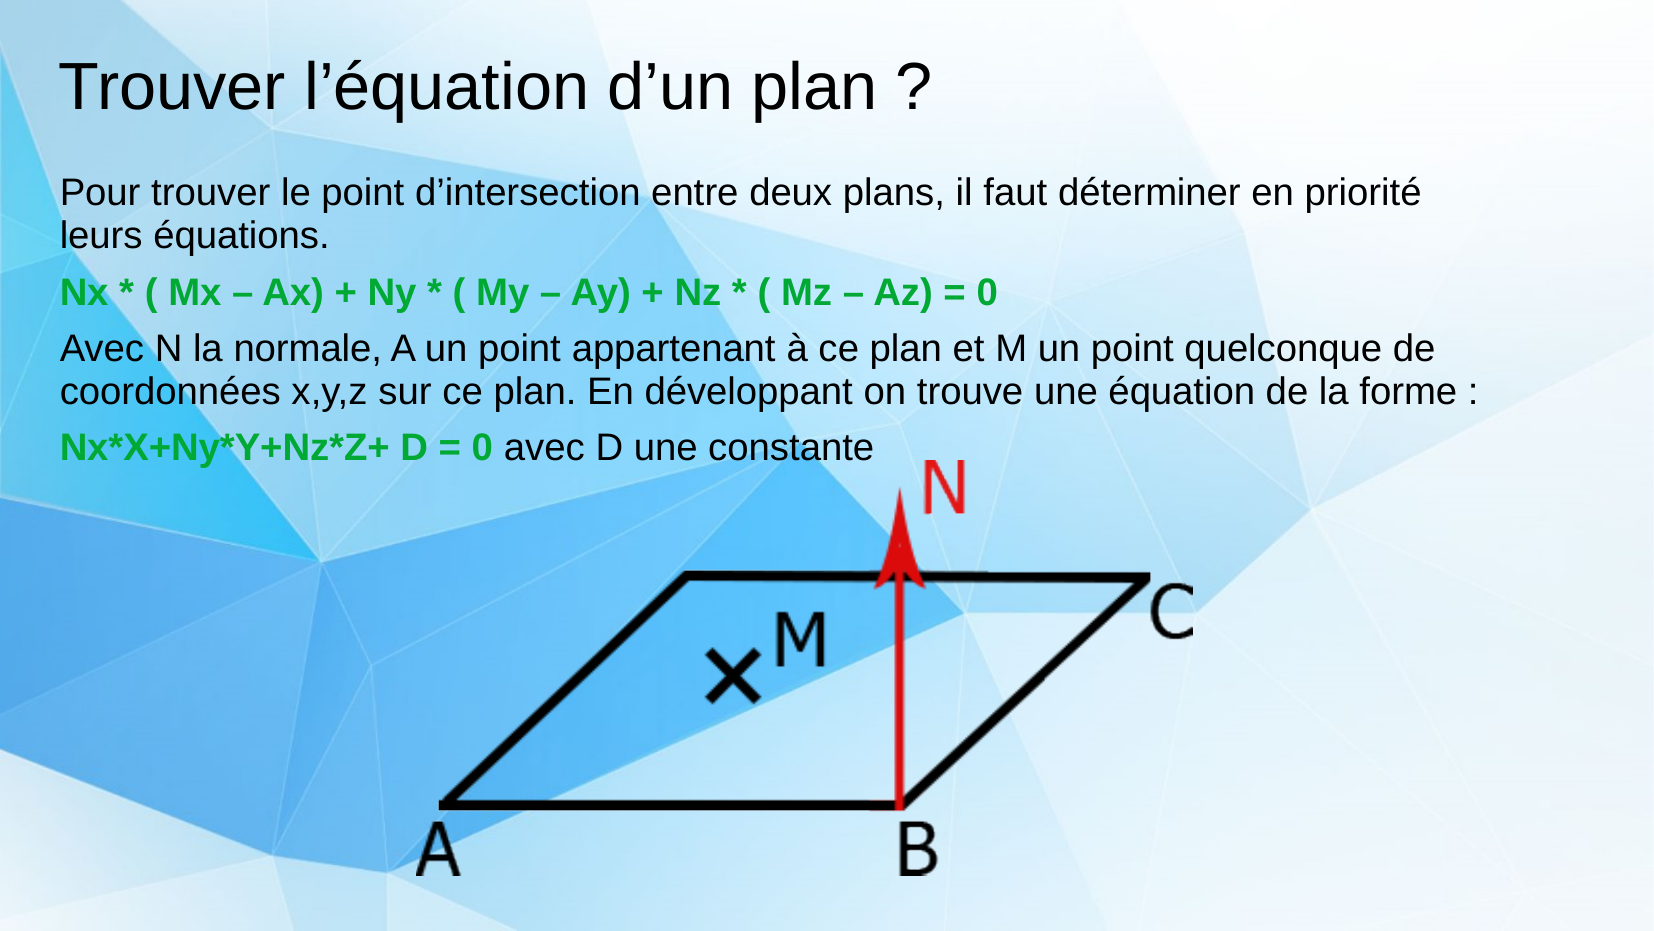

Trouver l’équation d’un plan ?
# Pour trouver le point d’intersection entre deux plans, il faut déterminer en priorité leurs équations.
Nx * ( Mx – Ax) + Ny * ( My – Ay) + Nz * ( Mz – Az) = 0
Avec N la normale, A un point appartenant à ce plan et M un point quelconque de coordonnées x,y,z sur ce plan. En développant on trouve une équation de la forme :
Nx*X+Ny*Y+Nz*Z+ D = 0 avec D une constante